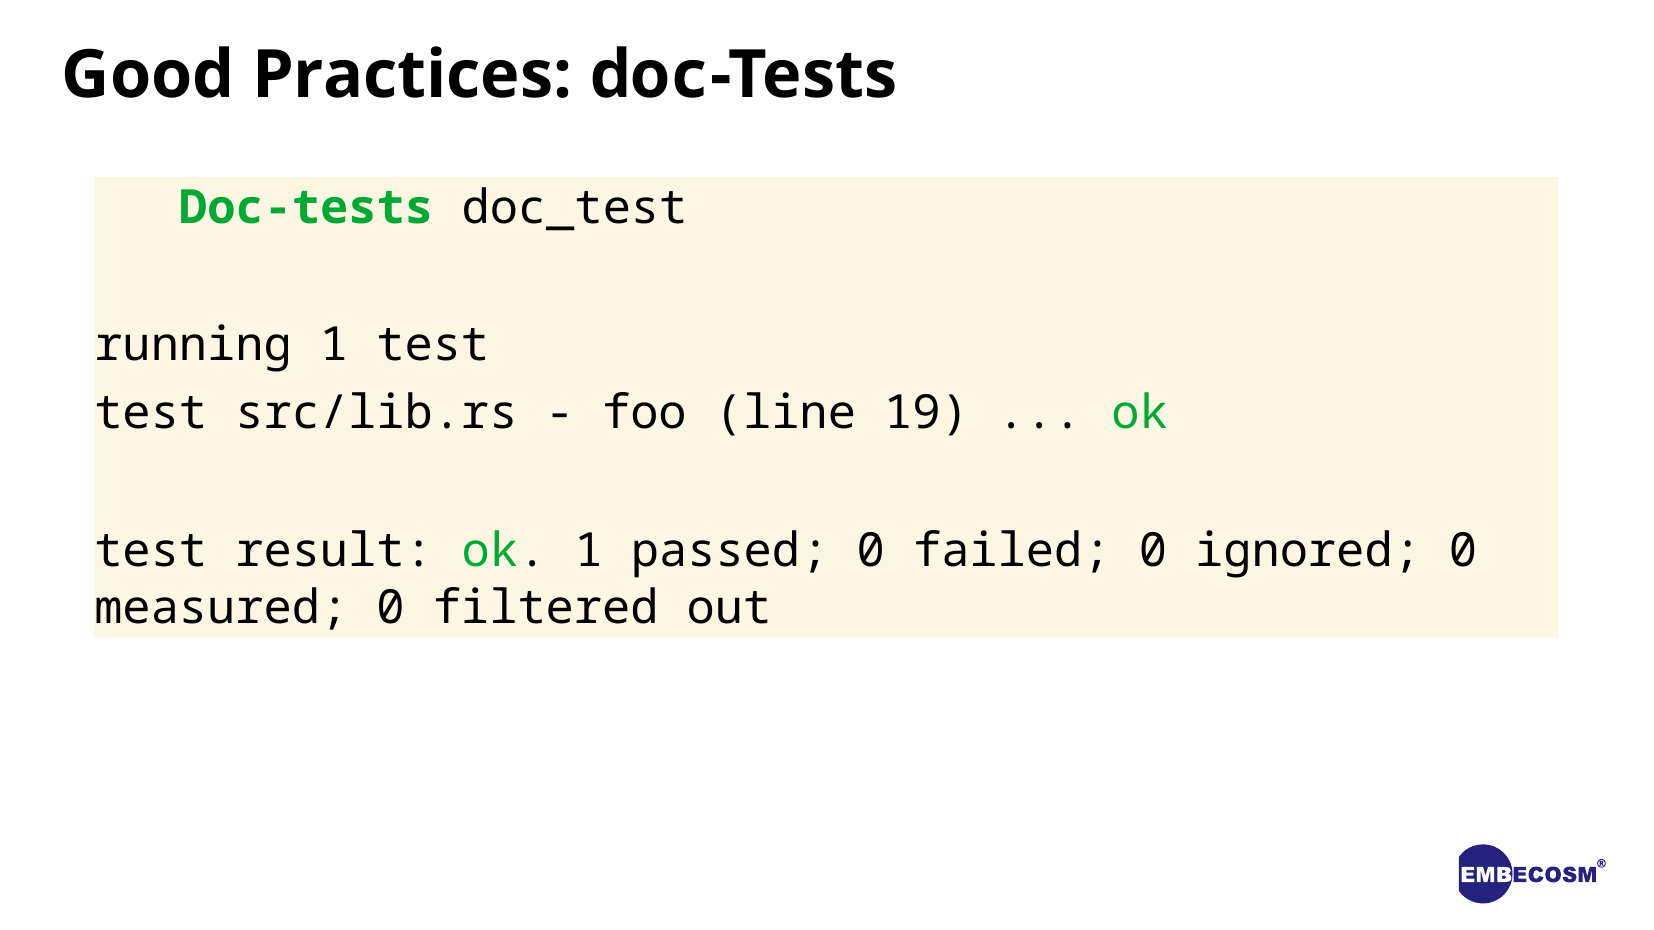

# Good Practices: doc-Tests
 Doc-tests doc_test
running 1 test
test src/lib.rs - foo (line 19) ... ok
test result: ok. 1 passed; 0 failed; 0 ignored; 0 measured; 0 filtered out